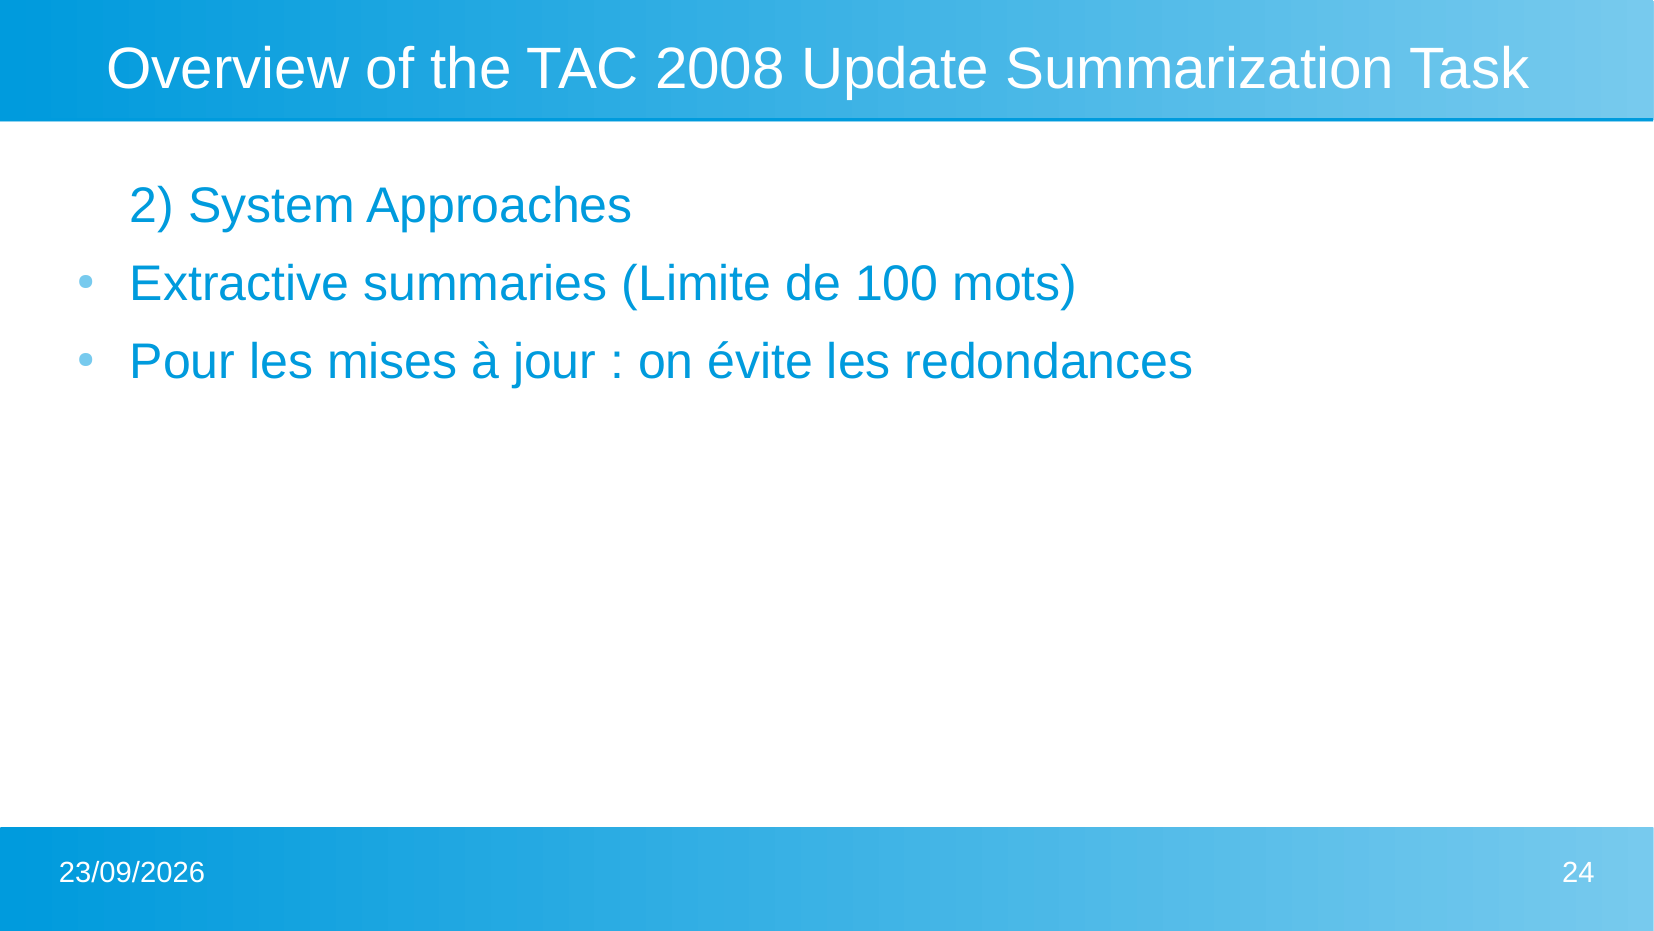

# Overview of the TAC 2008 Update Summarization Task
2) System Approaches
Extractive summaries (Limite de 100 mots)
Pour les mises à jour : on évite les redondances
24